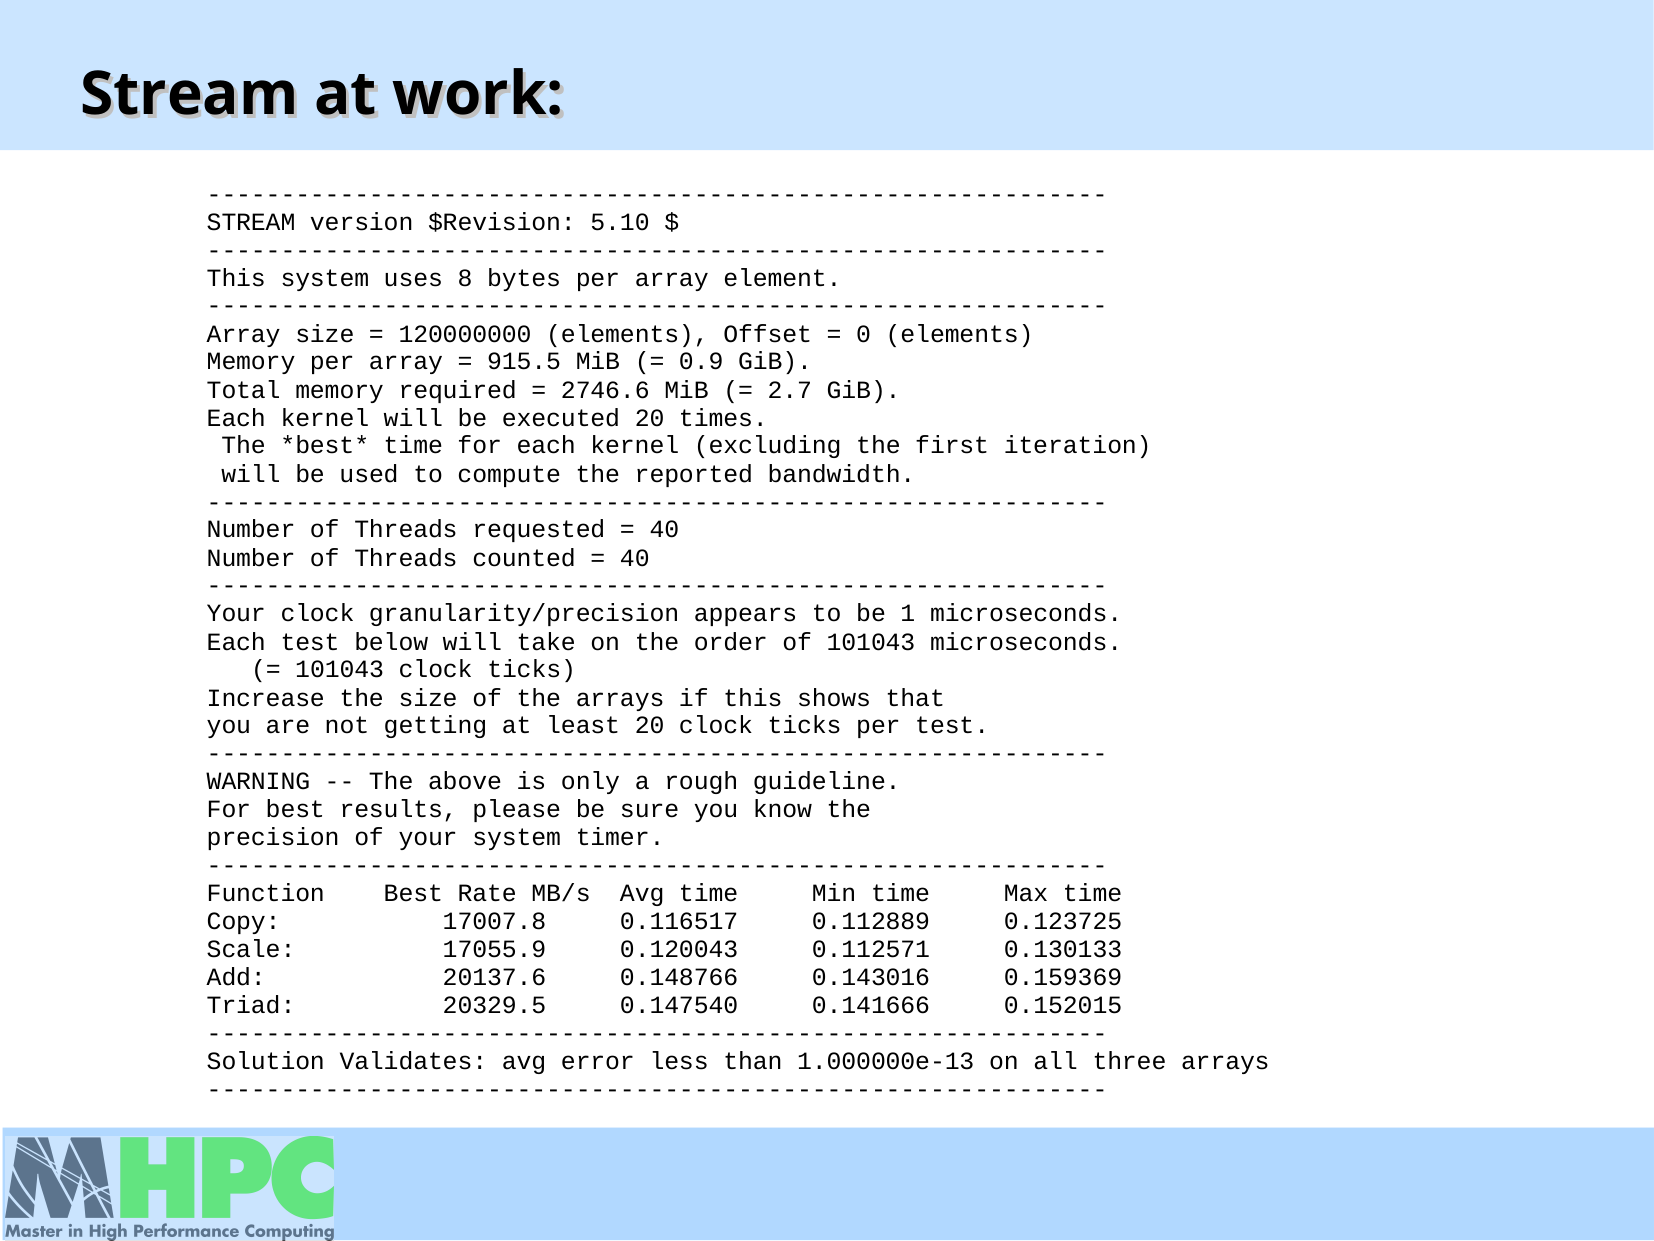

# Stream at work:
-------------------------------------------------------------
STREAM version $Revision: 5.10 $
-------------------------------------------------------------
This system uses 8 bytes per array element.
-------------------------------------------------------------
Array size = 120000000 (elements), Offset = 0 (elements)
Memory per array = 915.5 MiB (= 0.9 GiB).
Total memory required = 2746.6 MiB (= 2.7 GiB).
Each kernel will be executed 20 times.
 The *best* time for each kernel (excluding the first iteration)
 will be used to compute the reported bandwidth.
-------------------------------------------------------------
Number of Threads requested = 40
Number of Threads counted = 40
-------------------------------------------------------------
Your clock granularity/precision appears to be 1 microseconds.
Each test below will take on the order of 101043 microseconds.
 (= 101043 clock ticks)
Increase the size of the arrays if this shows that
you are not getting at least 20 clock ticks per test.
-------------------------------------------------------------
WARNING -- The above is only a rough guideline.
For best results, please be sure you know the
precision of your system timer.
-------------------------------------------------------------
Function Best Rate MB/s Avg time Min time Max time
Copy: 17007.8 0.116517 0.112889 0.123725
Scale: 17055.9 0.120043 0.112571 0.130133
Add: 20137.6 0.148766 0.143016 0.159369
Triad: 20329.5 0.147540 0.141666 0.152015
-------------------------------------------------------------
Solution Validates: avg error less than 1.000000e-13 on all three arrays
-------------------------------------------------------------